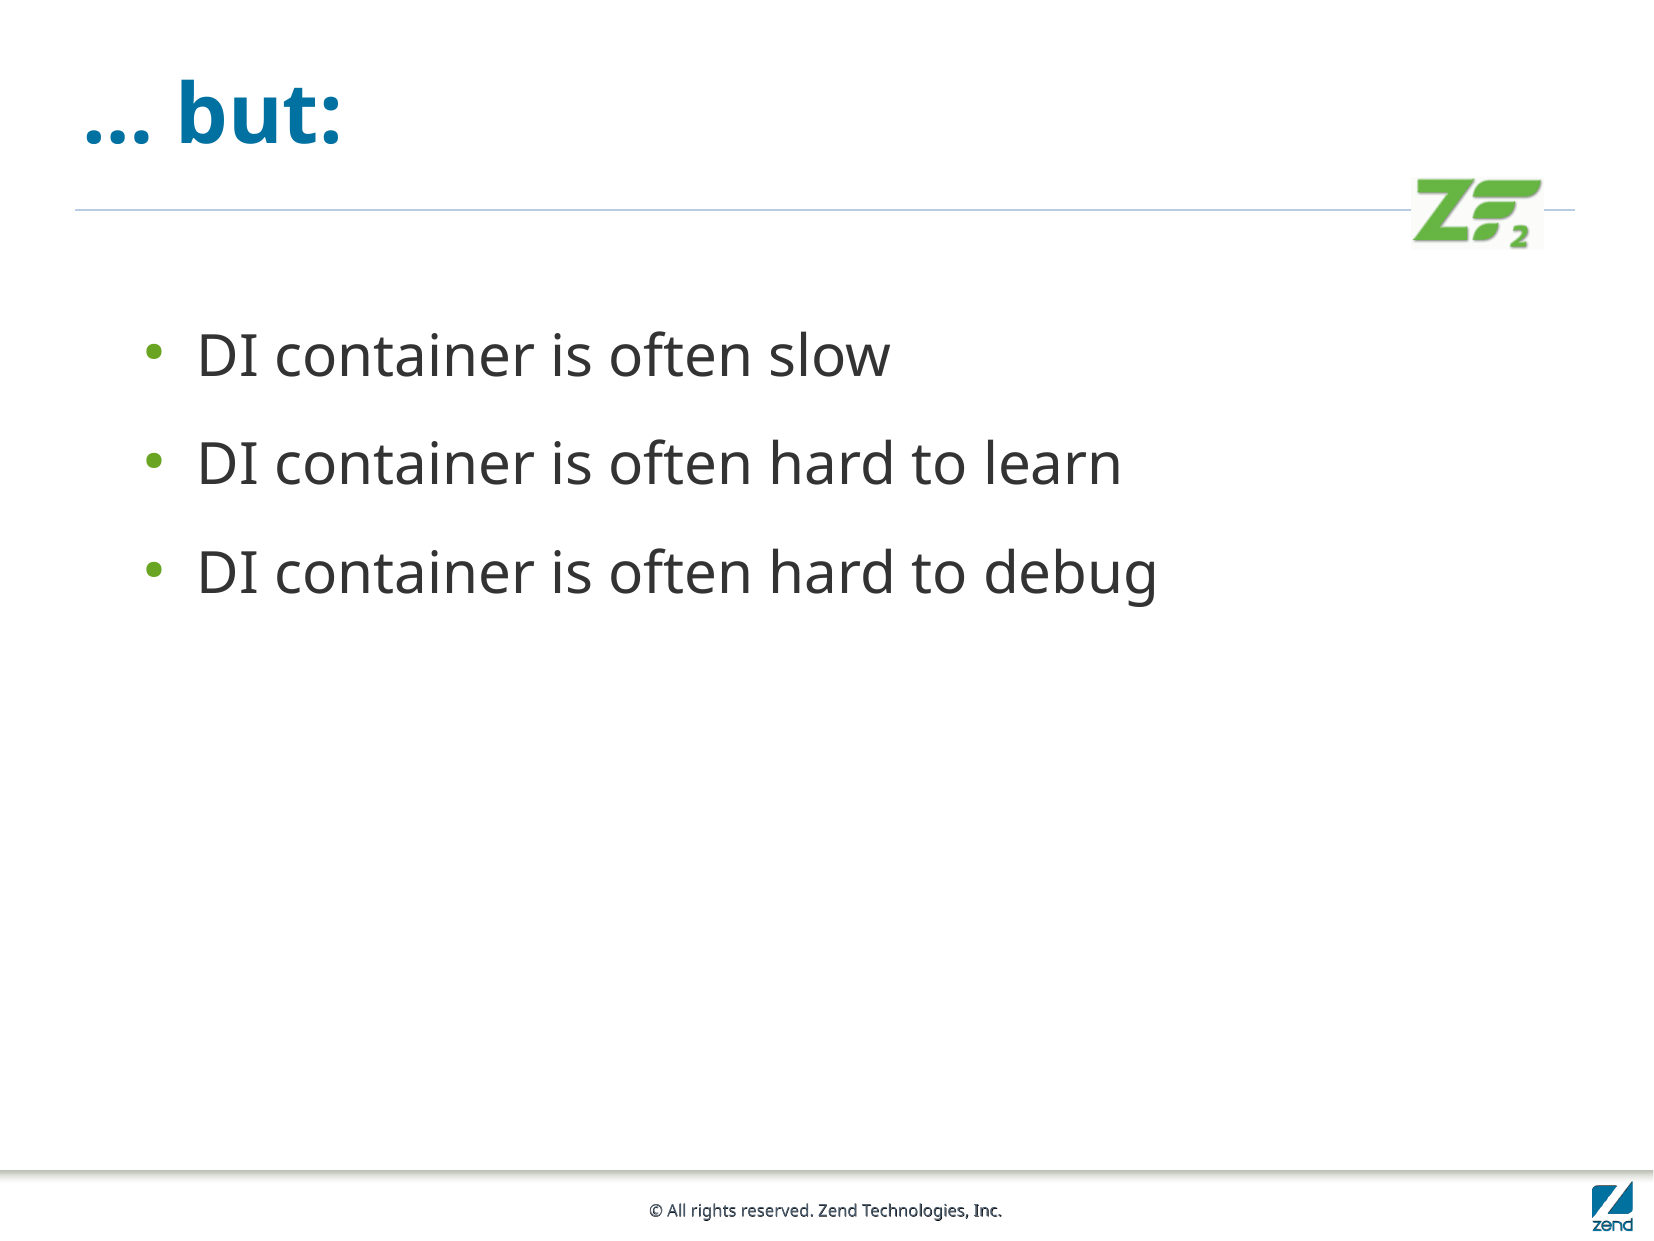

# … but:
DI container is often slow
DI container is often hard to learn
DI container is often hard to debug